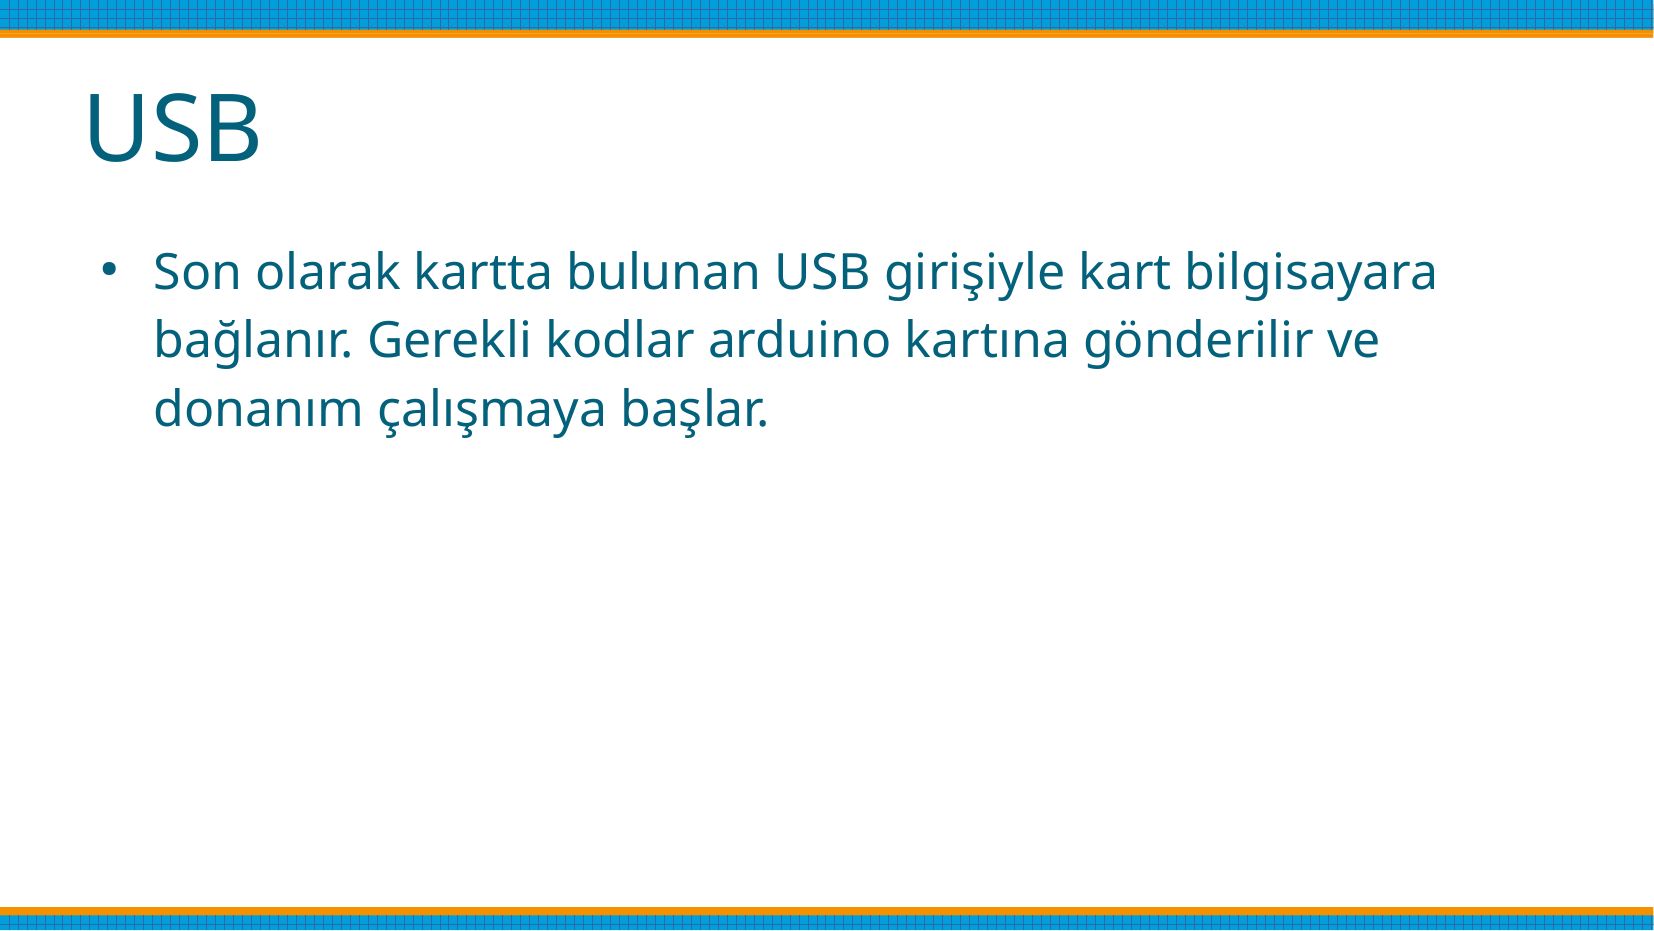

# USB
Son olarak kartta bulunan USB girişiyle kart bilgisayara bağlanır. Gerekli kodlar arduino kartına gönderilir ve donanım çalışmaya başlar.